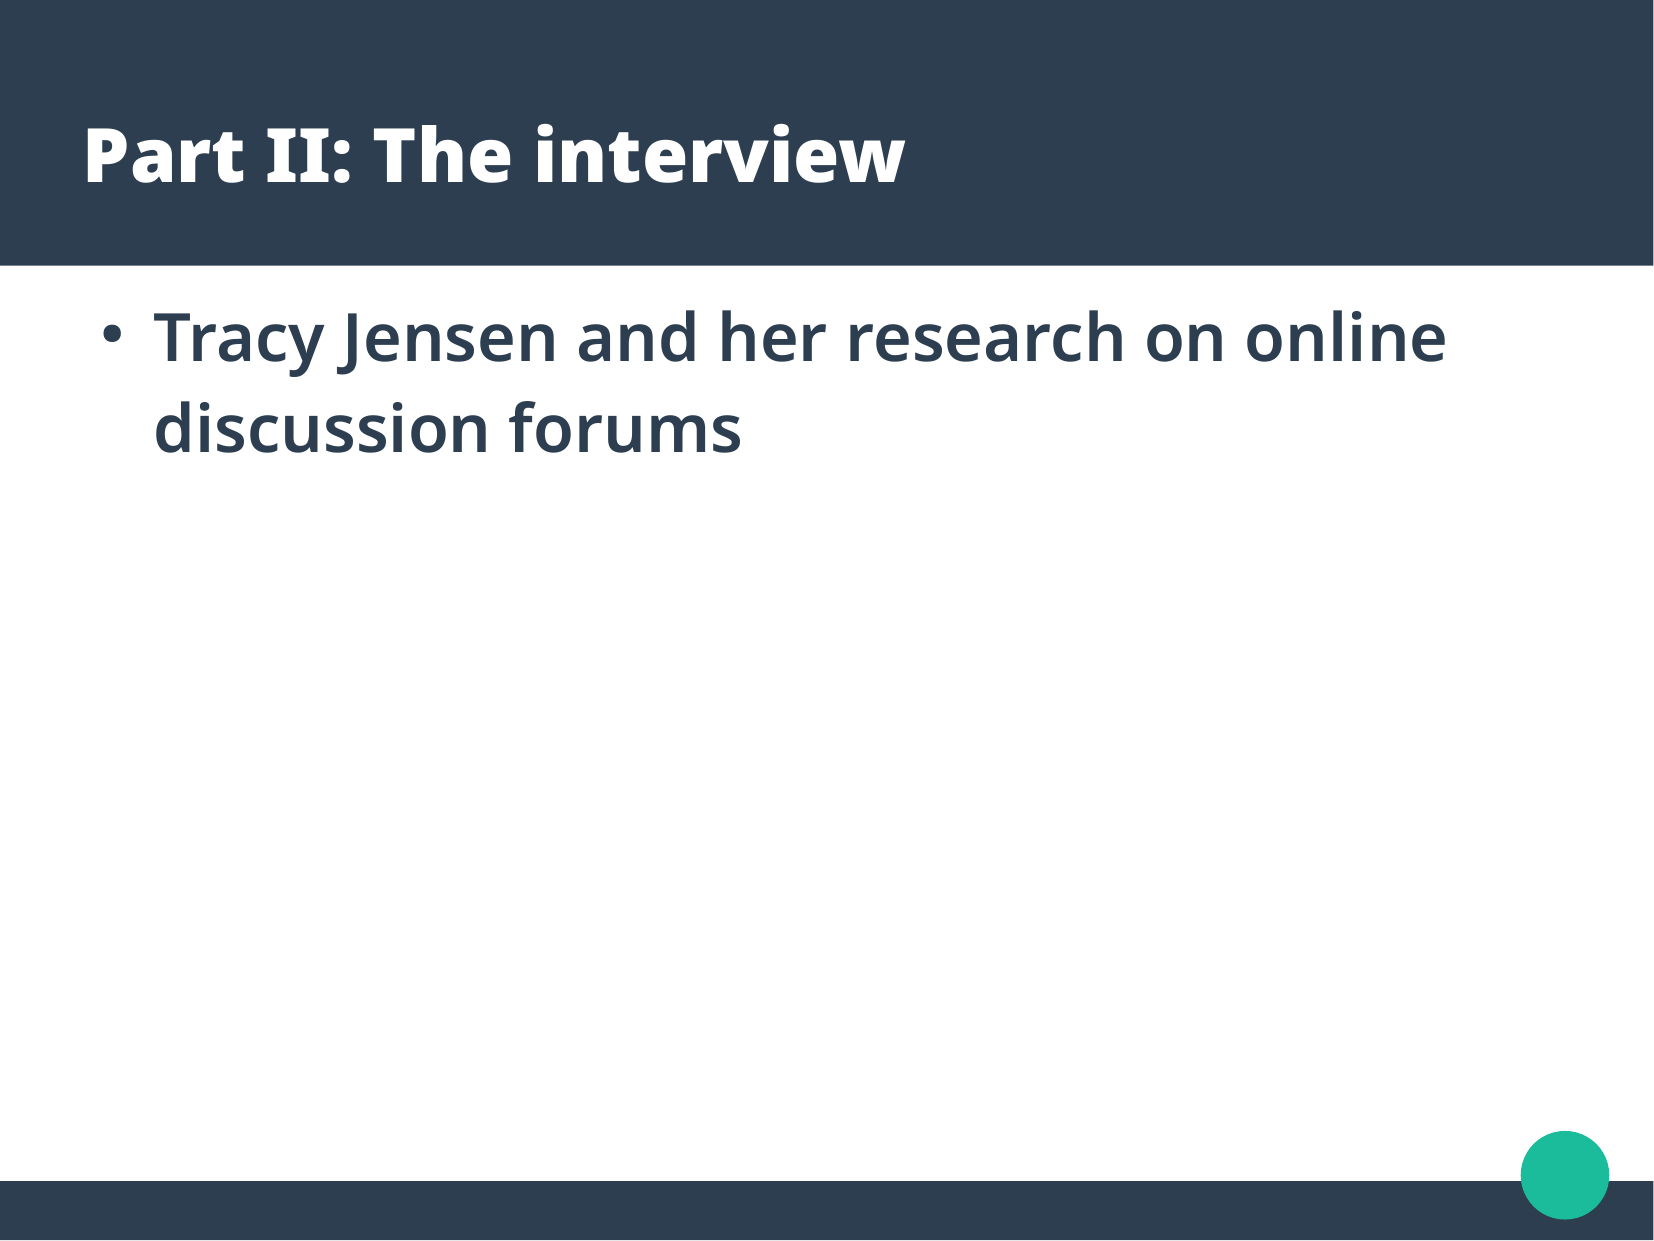

# Part II: The interview
Tracy Jensen and her research on online discussion forums